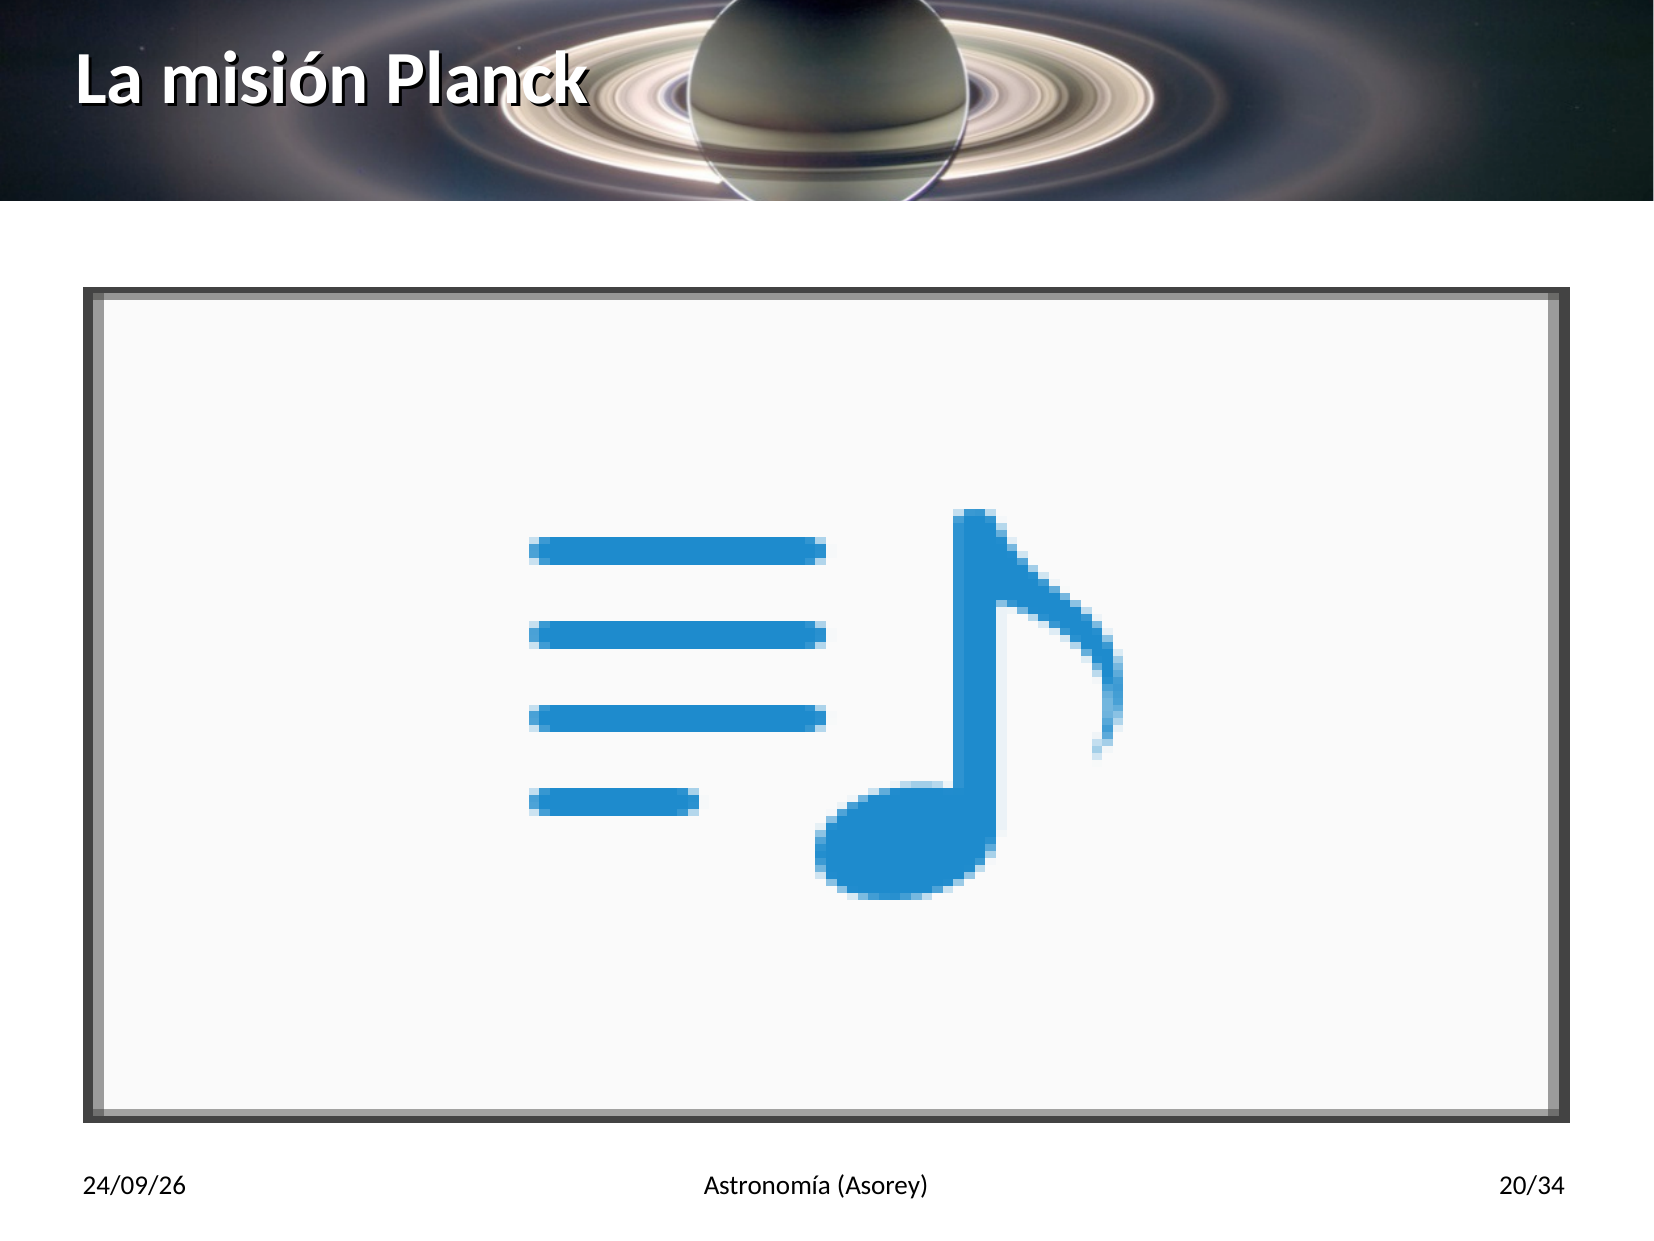

# La misión Planck
Astronomía (Asorey)
20